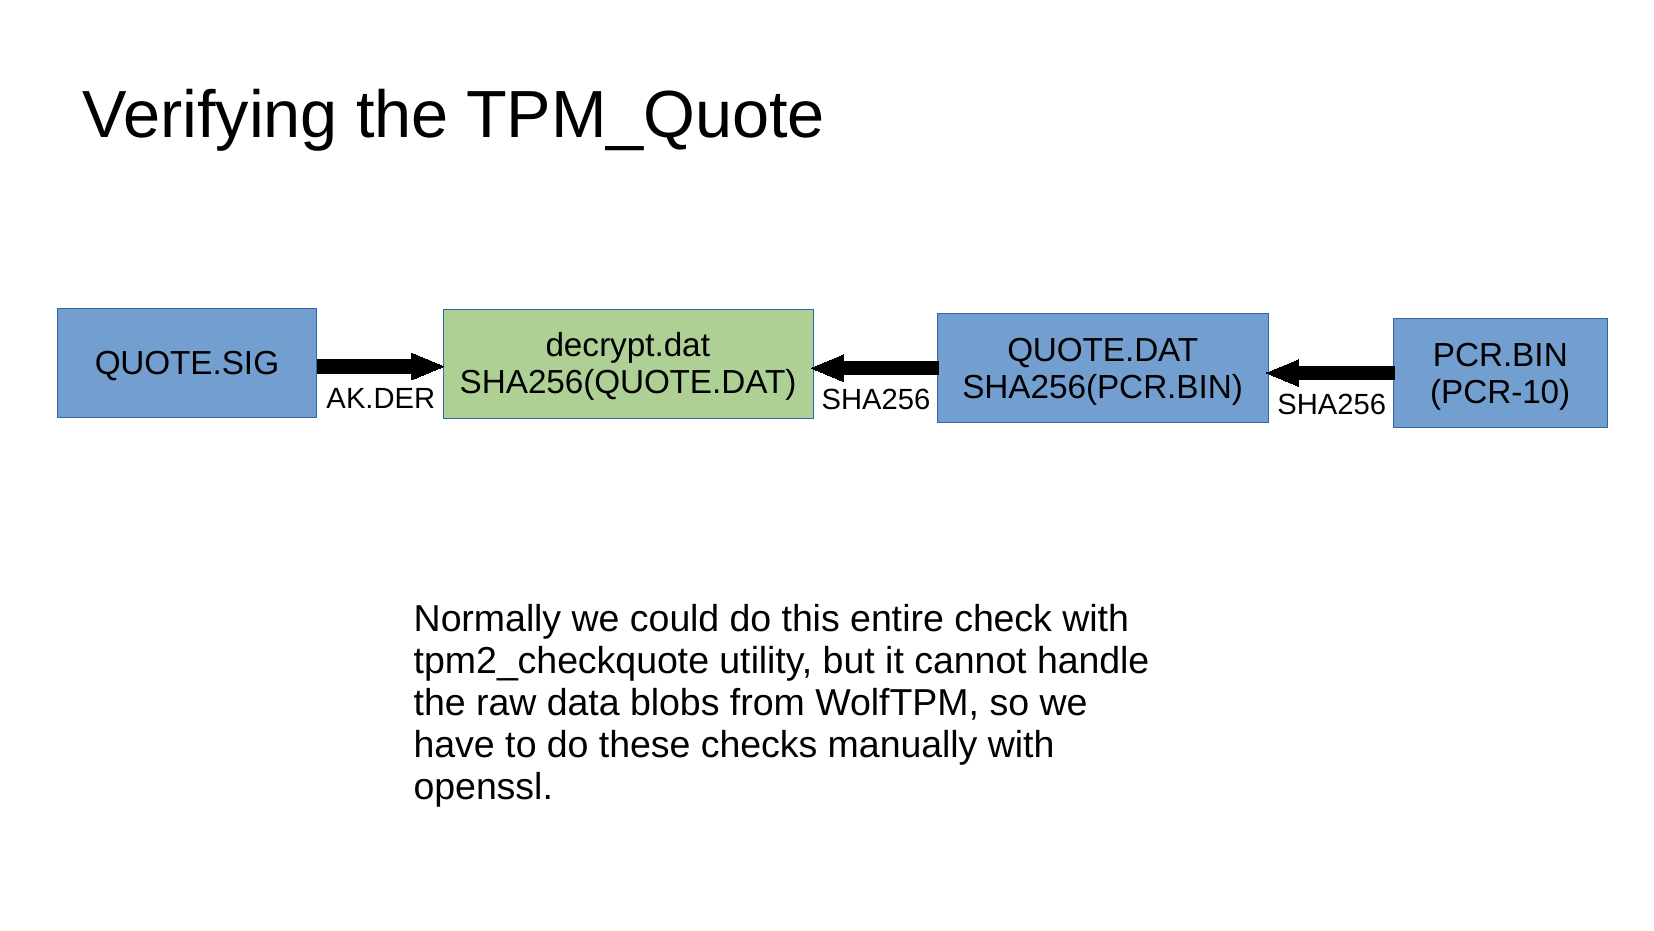

# Verifying the TPM_Quote
QUOTE.SIG
decrypt.dat
SHA256(QUOTE.DAT)
QUOTE.DAT
SHA256(PCR.BIN)
PCR.BIN
(PCR-10)
AK.DER
SHA256
SHA256
Normally we could do this entire check with tpm2_checkquote utility, but it cannot handle the raw data blobs from WolfTPM, so we have to do these checks manually with openssl.